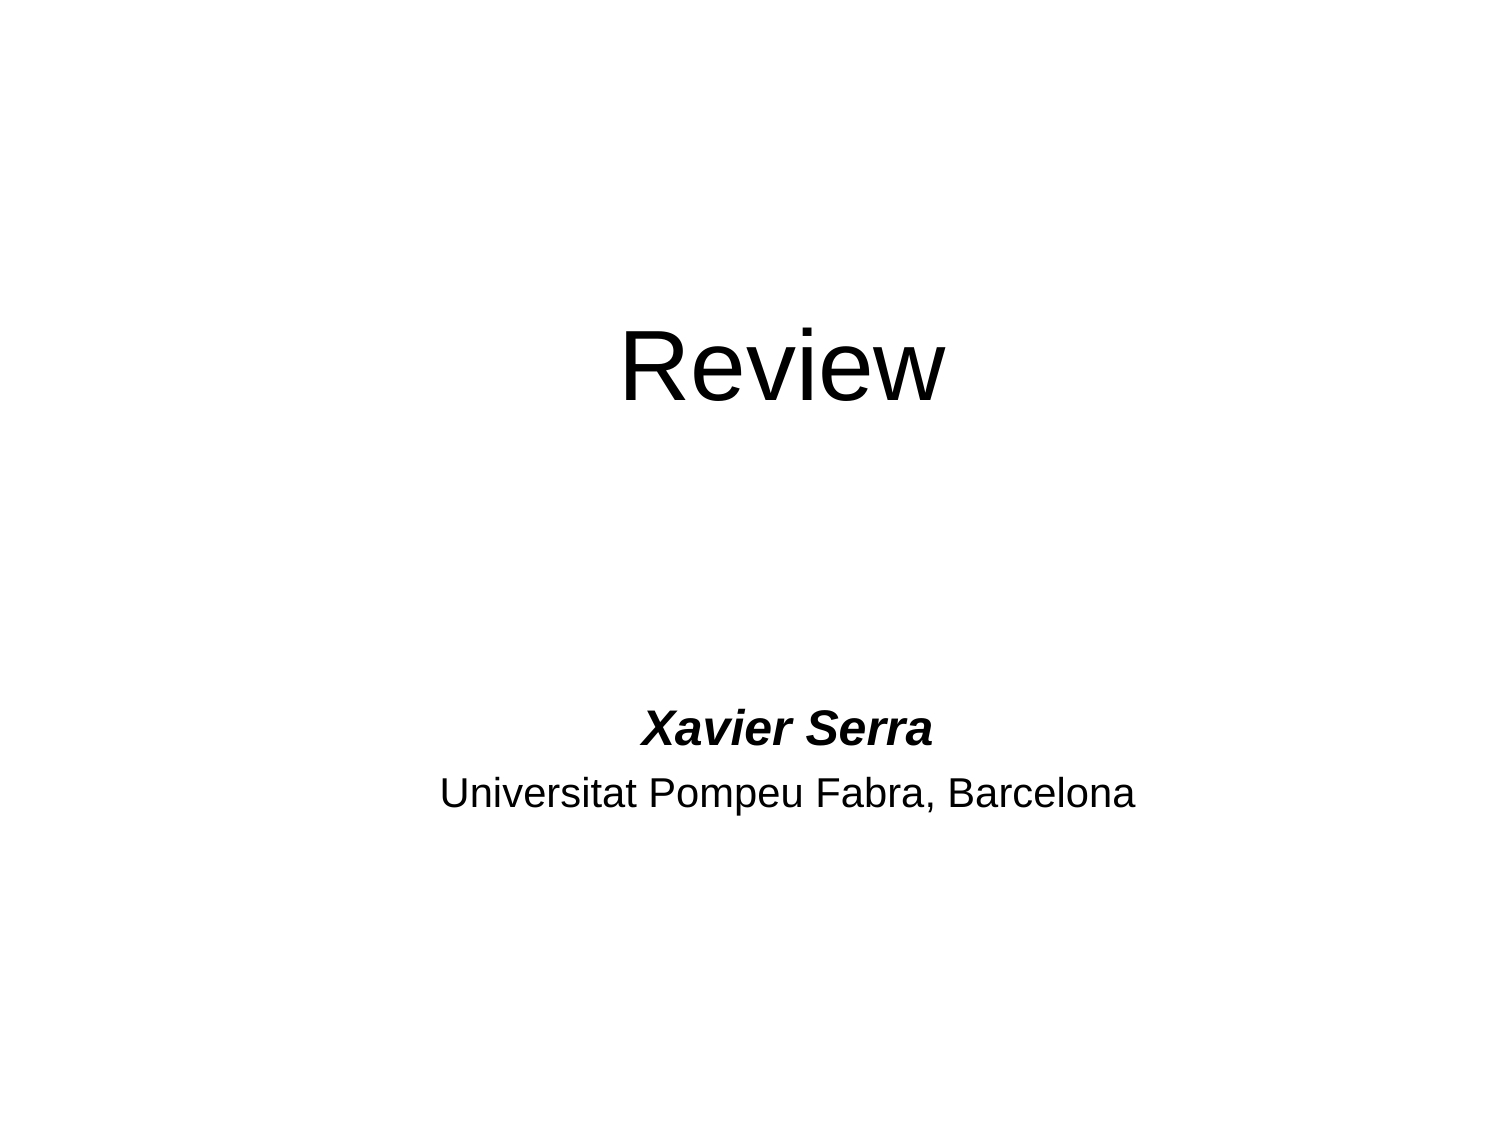

# Review
Xavier Serra
Universitat Pompeu Fabra, Barcelona